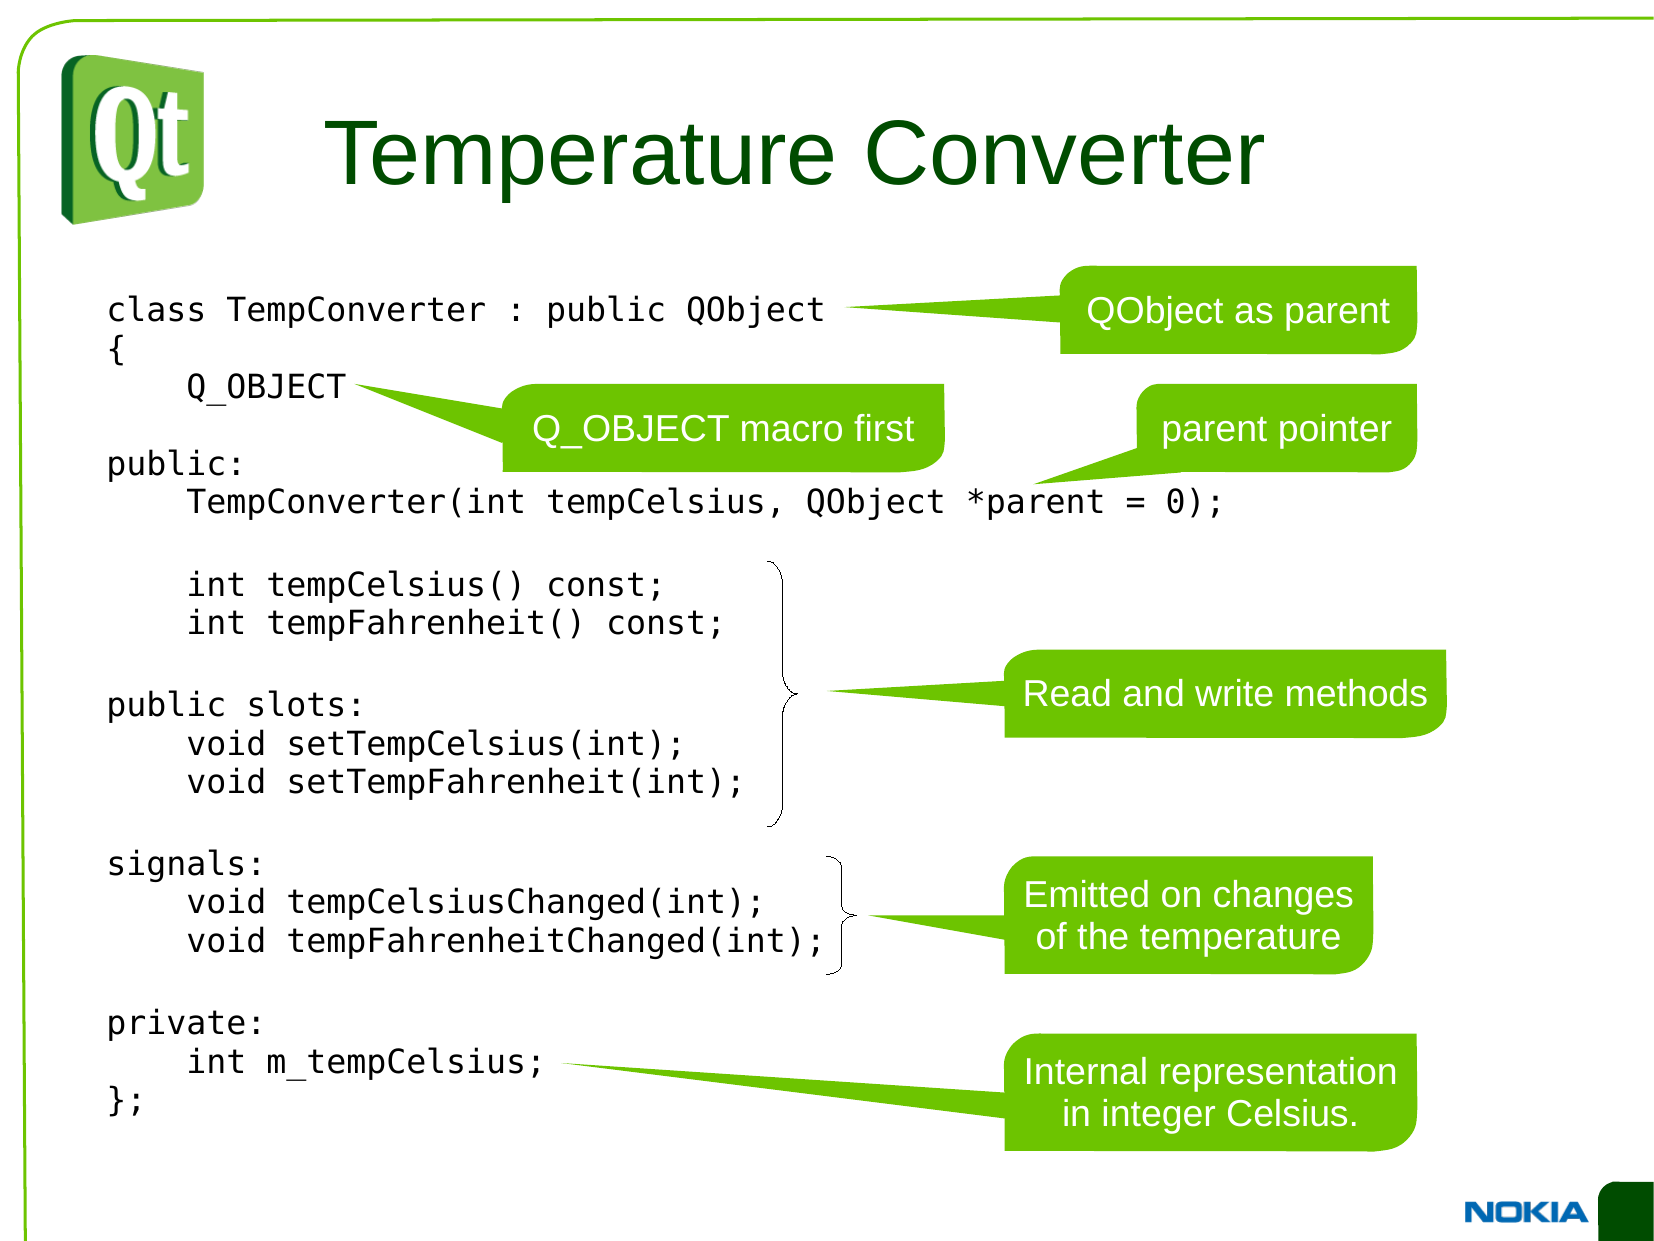

# Temperature Converter
QObject as parent
class TempConverter : public QObject
{
 Q_OBJECT
public:
 TempConverter(int tempCelsius, QObject *parent = 0);
 int tempCelsius() const;
 int tempFahrenheit() const;
public slots:
 void setTempCelsius(int);
 void setTempFahrenheit(int);
signals:
 void tempCelsiusChanged(int);
 void tempFahrenheitChanged(int);
private:
 int m_tempCelsius;
};
Q_OBJECT macro first
parent pointer
Read and write methods
Emitted on changes
of the temperature
Internal representation
in integer Celsius.